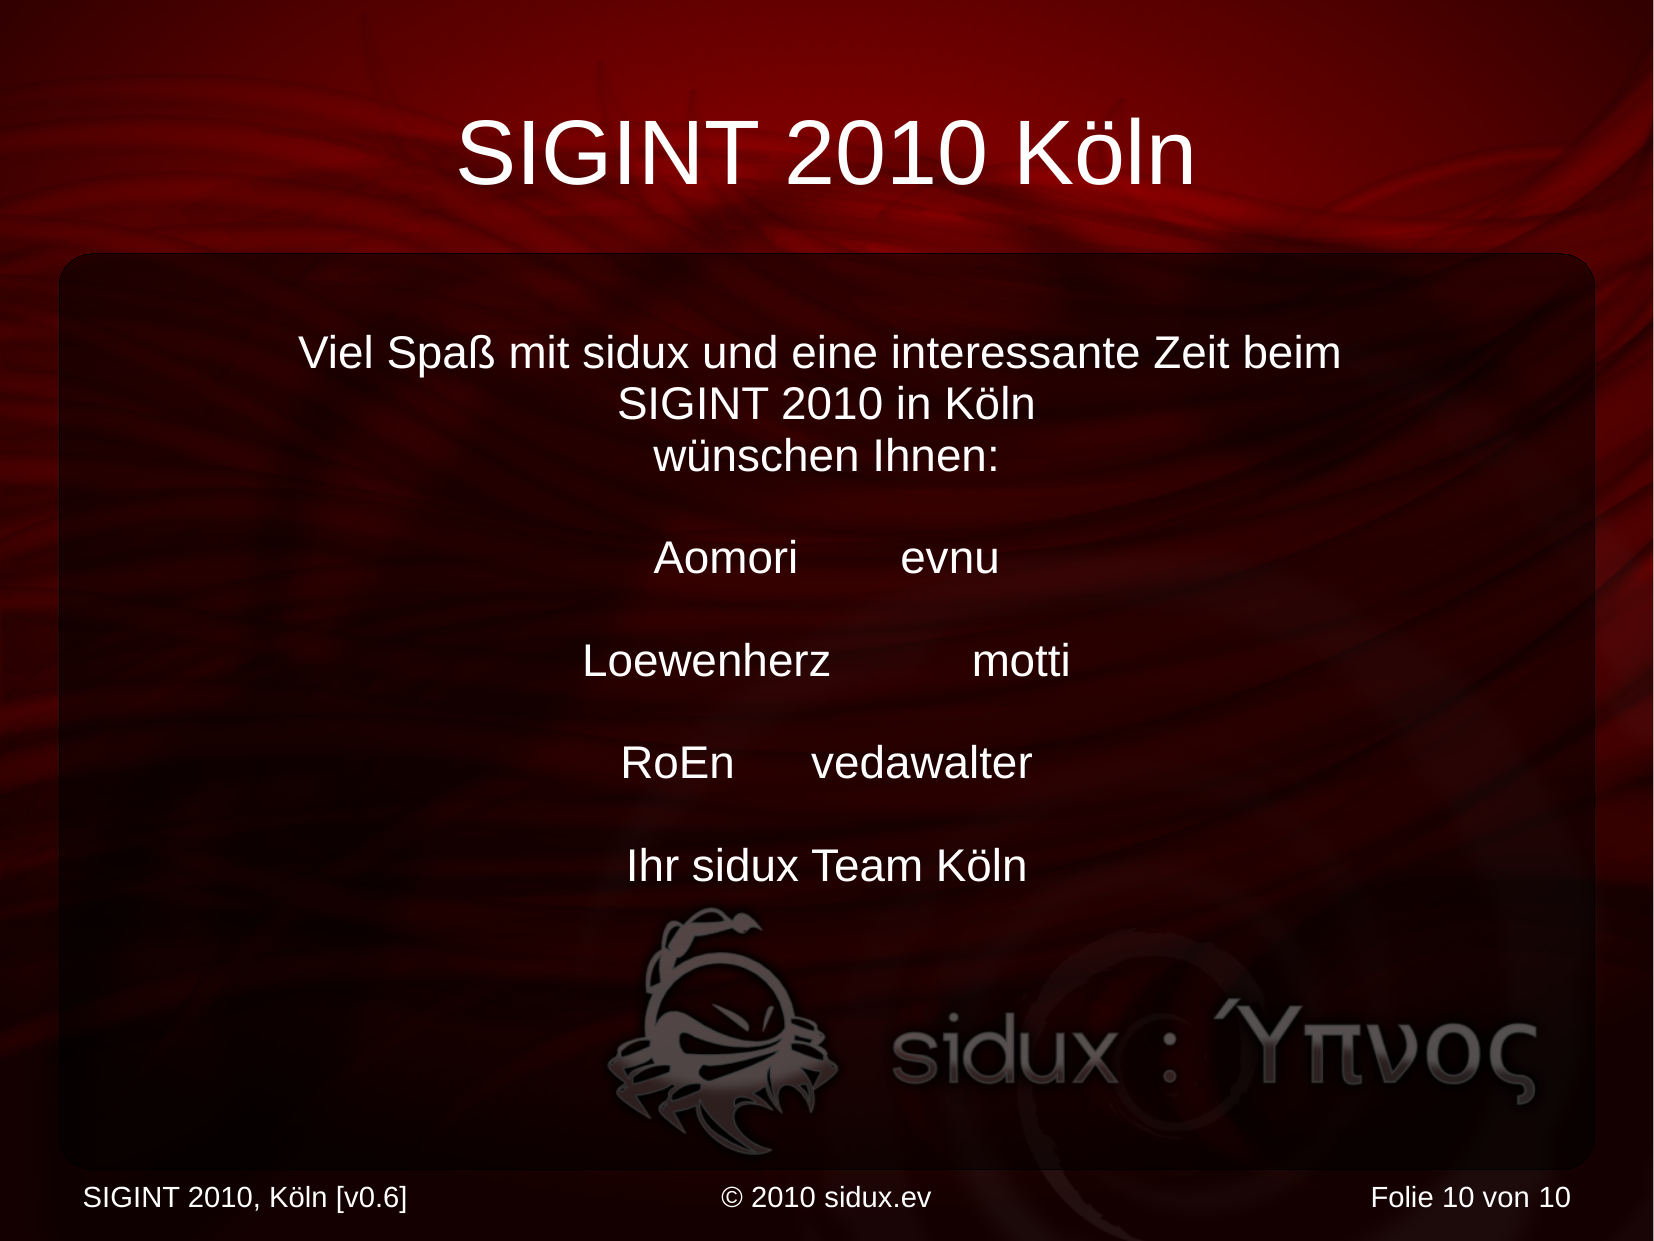

# SIGINT 2010 Köln
Viel Spaß mit sidux und eine interessante Zeit beim
SIGINT 2010 in Köln
wünschen Ihnen:
Aomori evnu
Loewenherz motti
RoEn vedawalter
Ihr sidux Team Köln
10